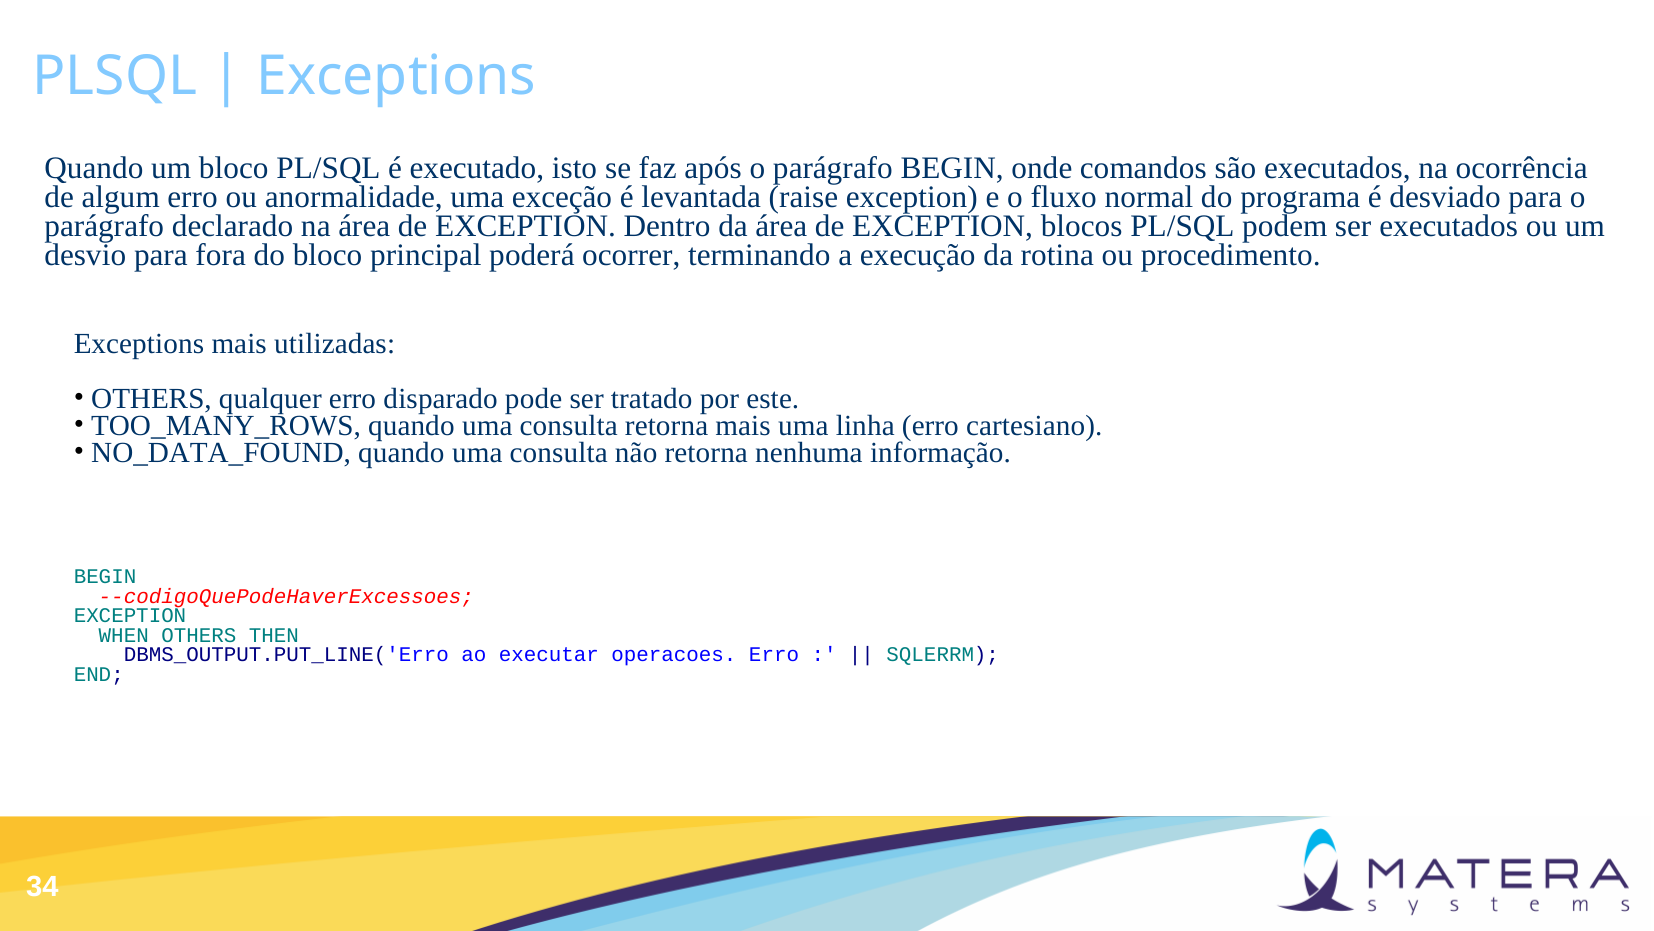

# PLSQL | Exceptions
Quando um bloco PL/SQL é executado, isto se faz após o parágrafo BEGIN, onde comandos são executados, na ocorrência de algum erro ou anormalidade, uma exceção é levantada (raise exception) e o fluxo normal do programa é desviado para o parágrafo declarado na área de EXCEPTION. Dentro da área de EXCEPTION, blocos PL/SQL podem ser executados ou um desvio para fora do bloco principal poderá ocorrer, terminando a execução da rotina ou procedimento.
Exceptions mais utilizadas:
 OTHERS, qualquer erro disparado pode ser tratado por este.
 TOO_MANY_ROWS, quando uma consulta retorna mais uma linha (erro cartesiano).
 NO_DATA_FOUND, quando uma consulta não retorna nenhuma informação.
BEGIN
 --codigoQuePodeHaverExcessoes;
EXCEPTION
 WHEN OTHERS THEN
 DBMS_OUTPUT.PUT_LINE('Erro ao executar operacoes. Erro :' || SQLERRM);
END;